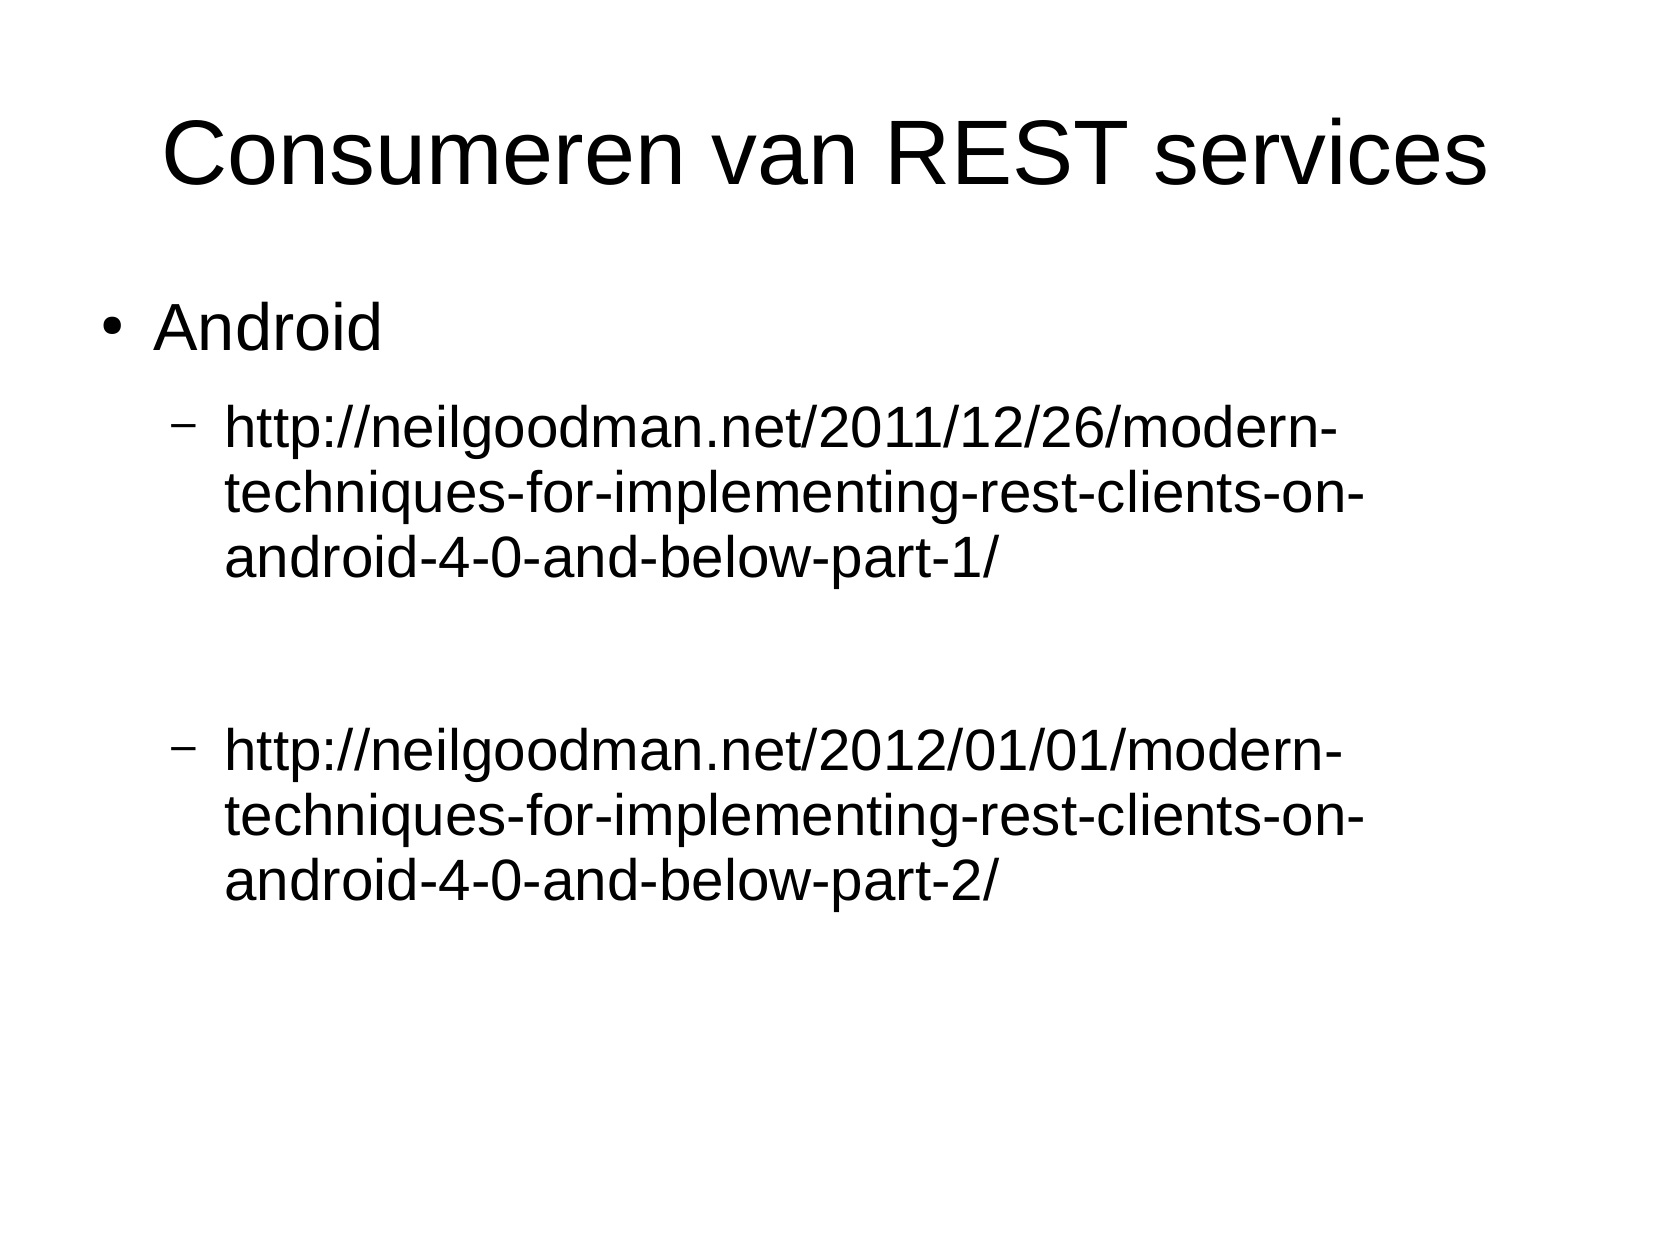

# Consumeren van REST services
Android
http://neilgoodman.net/2011/12/26/modern-techniques-for-implementing-rest-clients-on-android-4-0-and-below-part-1/
http://neilgoodman.net/2012/01/01/modern-techniques-for-implementing-rest-clients-on-android-4-0-and-below-part-2/